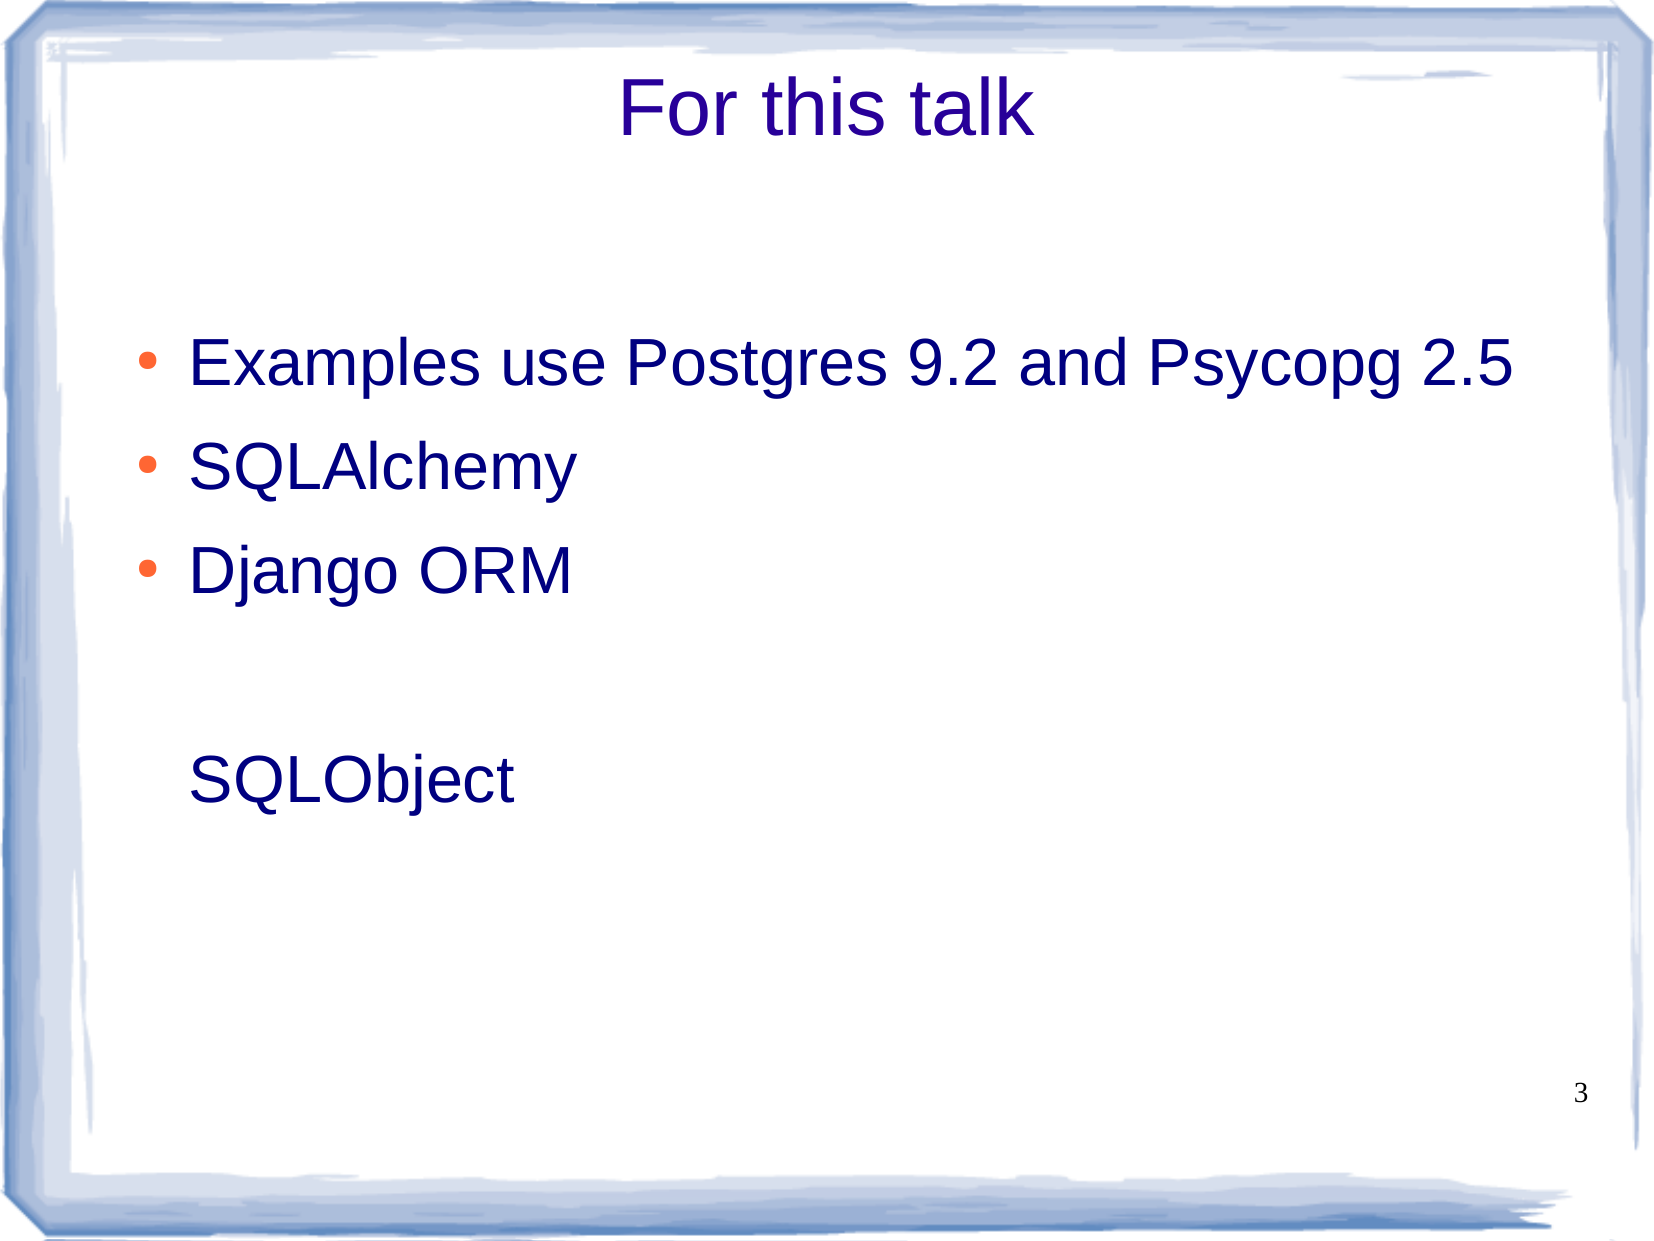

# For this talk
Examples use Postgres 9.2 and Psycopg 2.5
SQLAlchemy
Django ORM
SQLObject
3